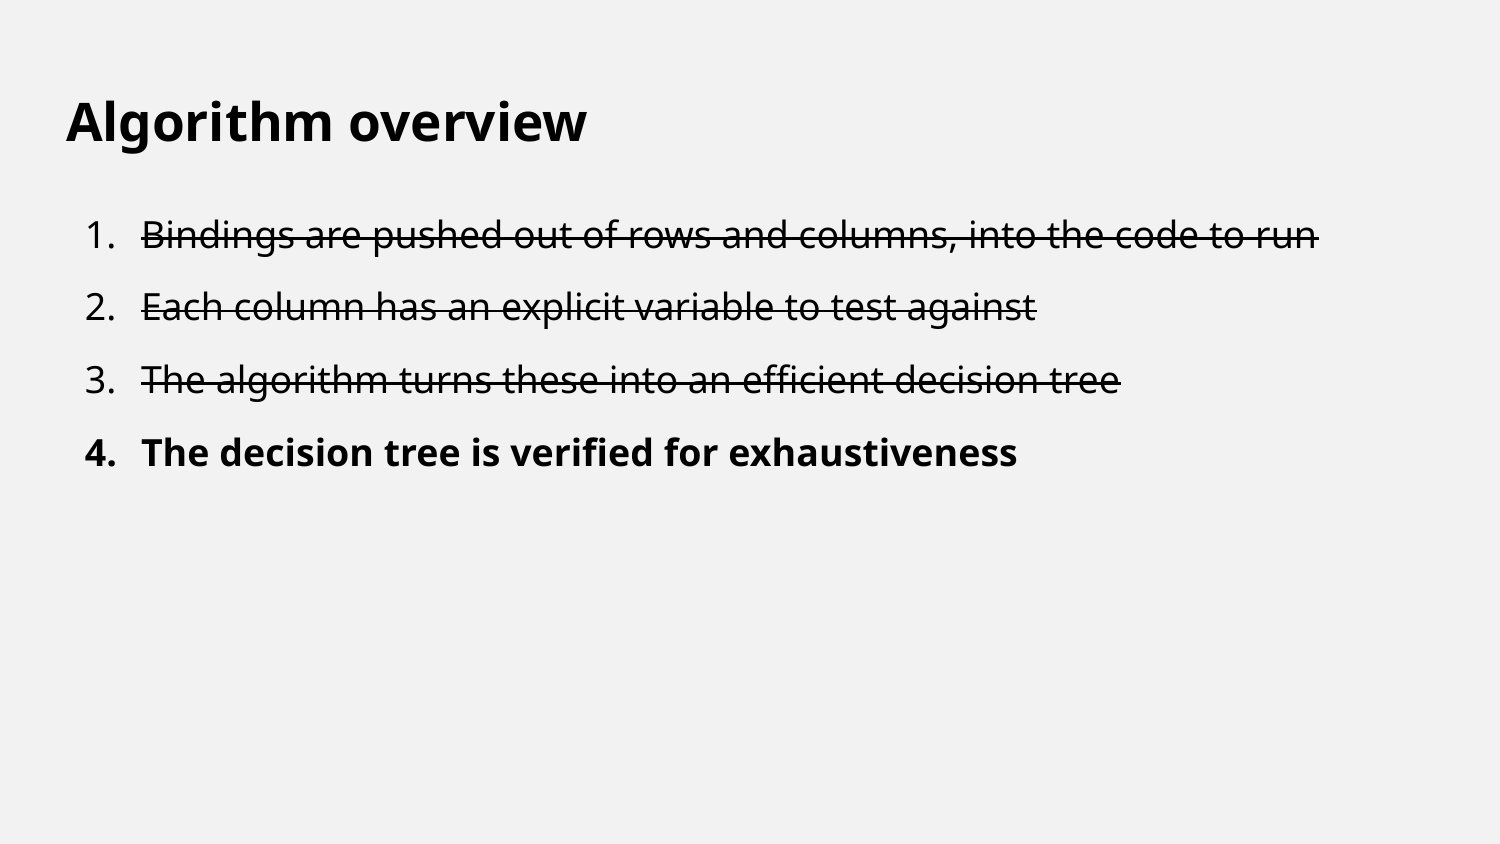

# Algorithm overview
Bindings are pushed out of rows and columns, into the code to run
Each column has an explicit variable to test against
The algorithm turns these into an efficient decision tree
The decision tree is verified for exhaustiveness